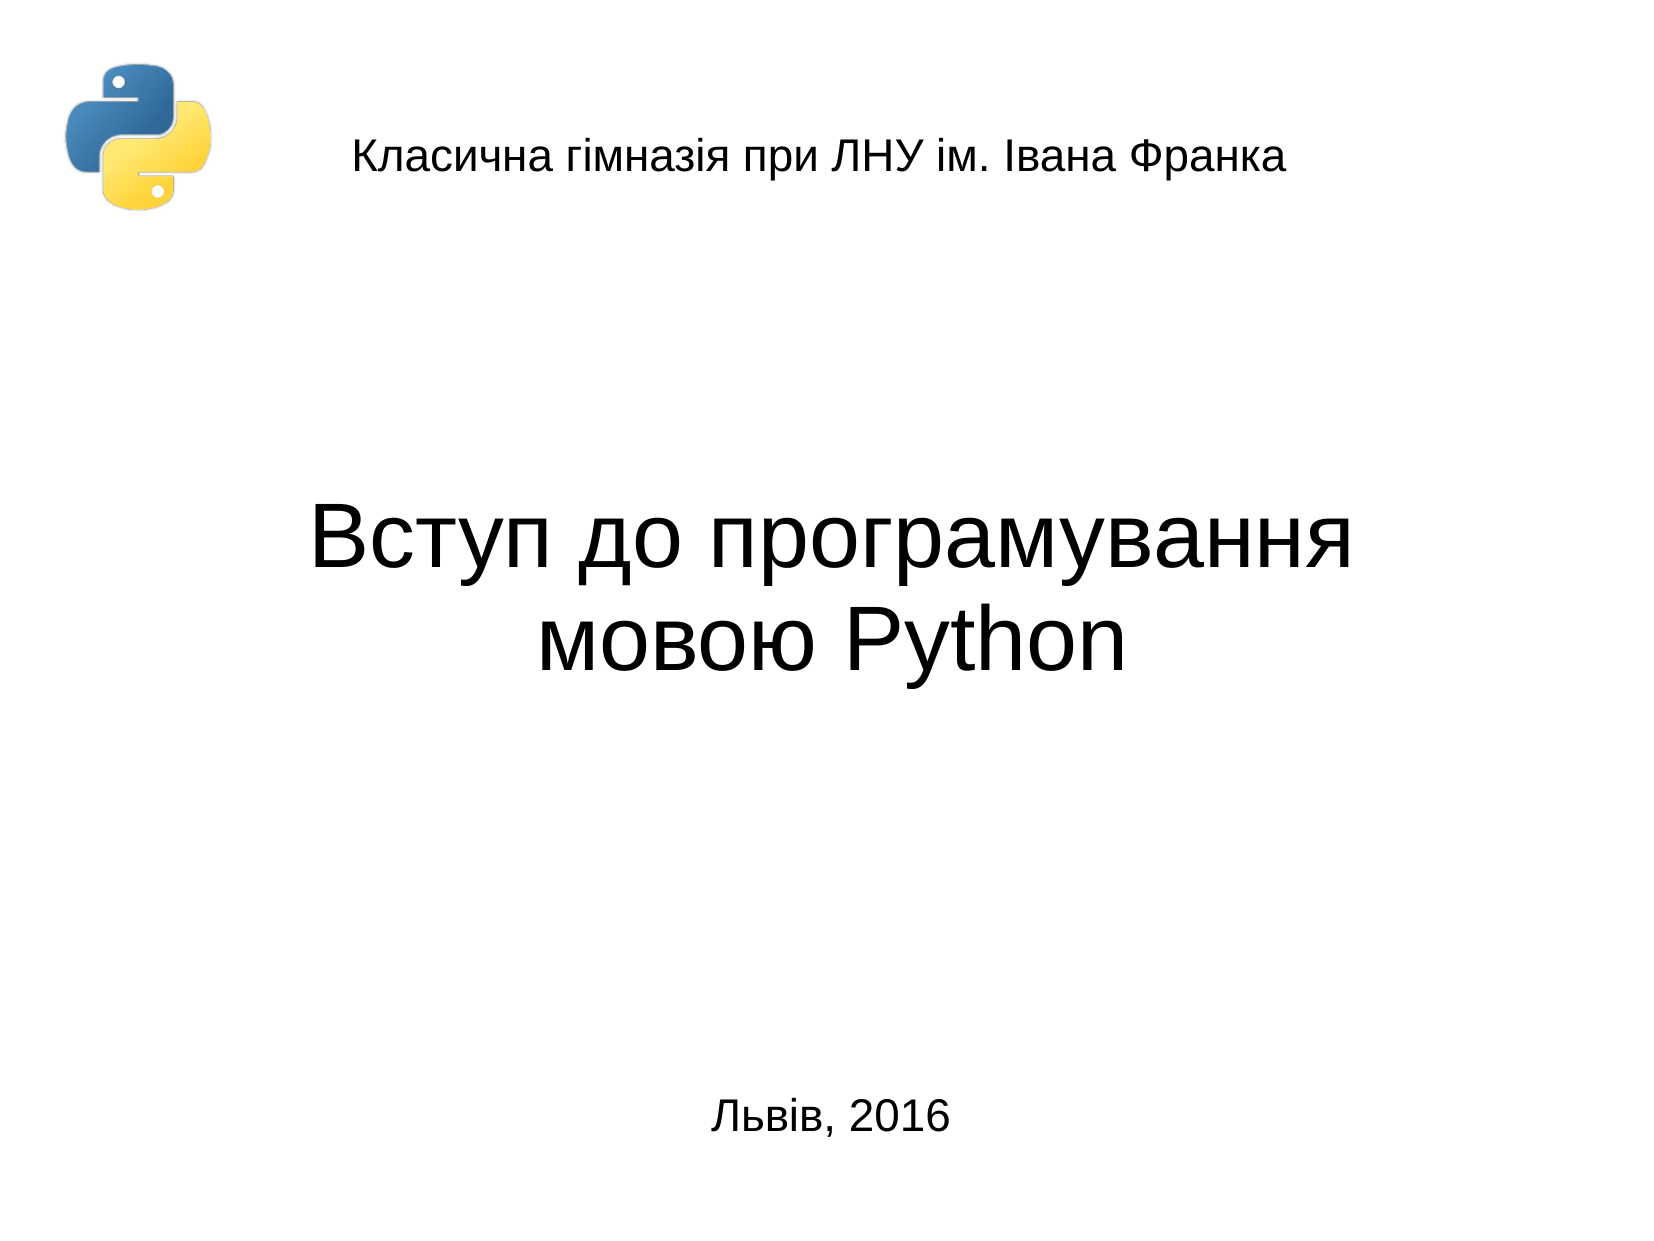

Класична гімназія при ЛНУ ім. Івана Франка
# Вступ до програмування мовою Python
Львів, 2016